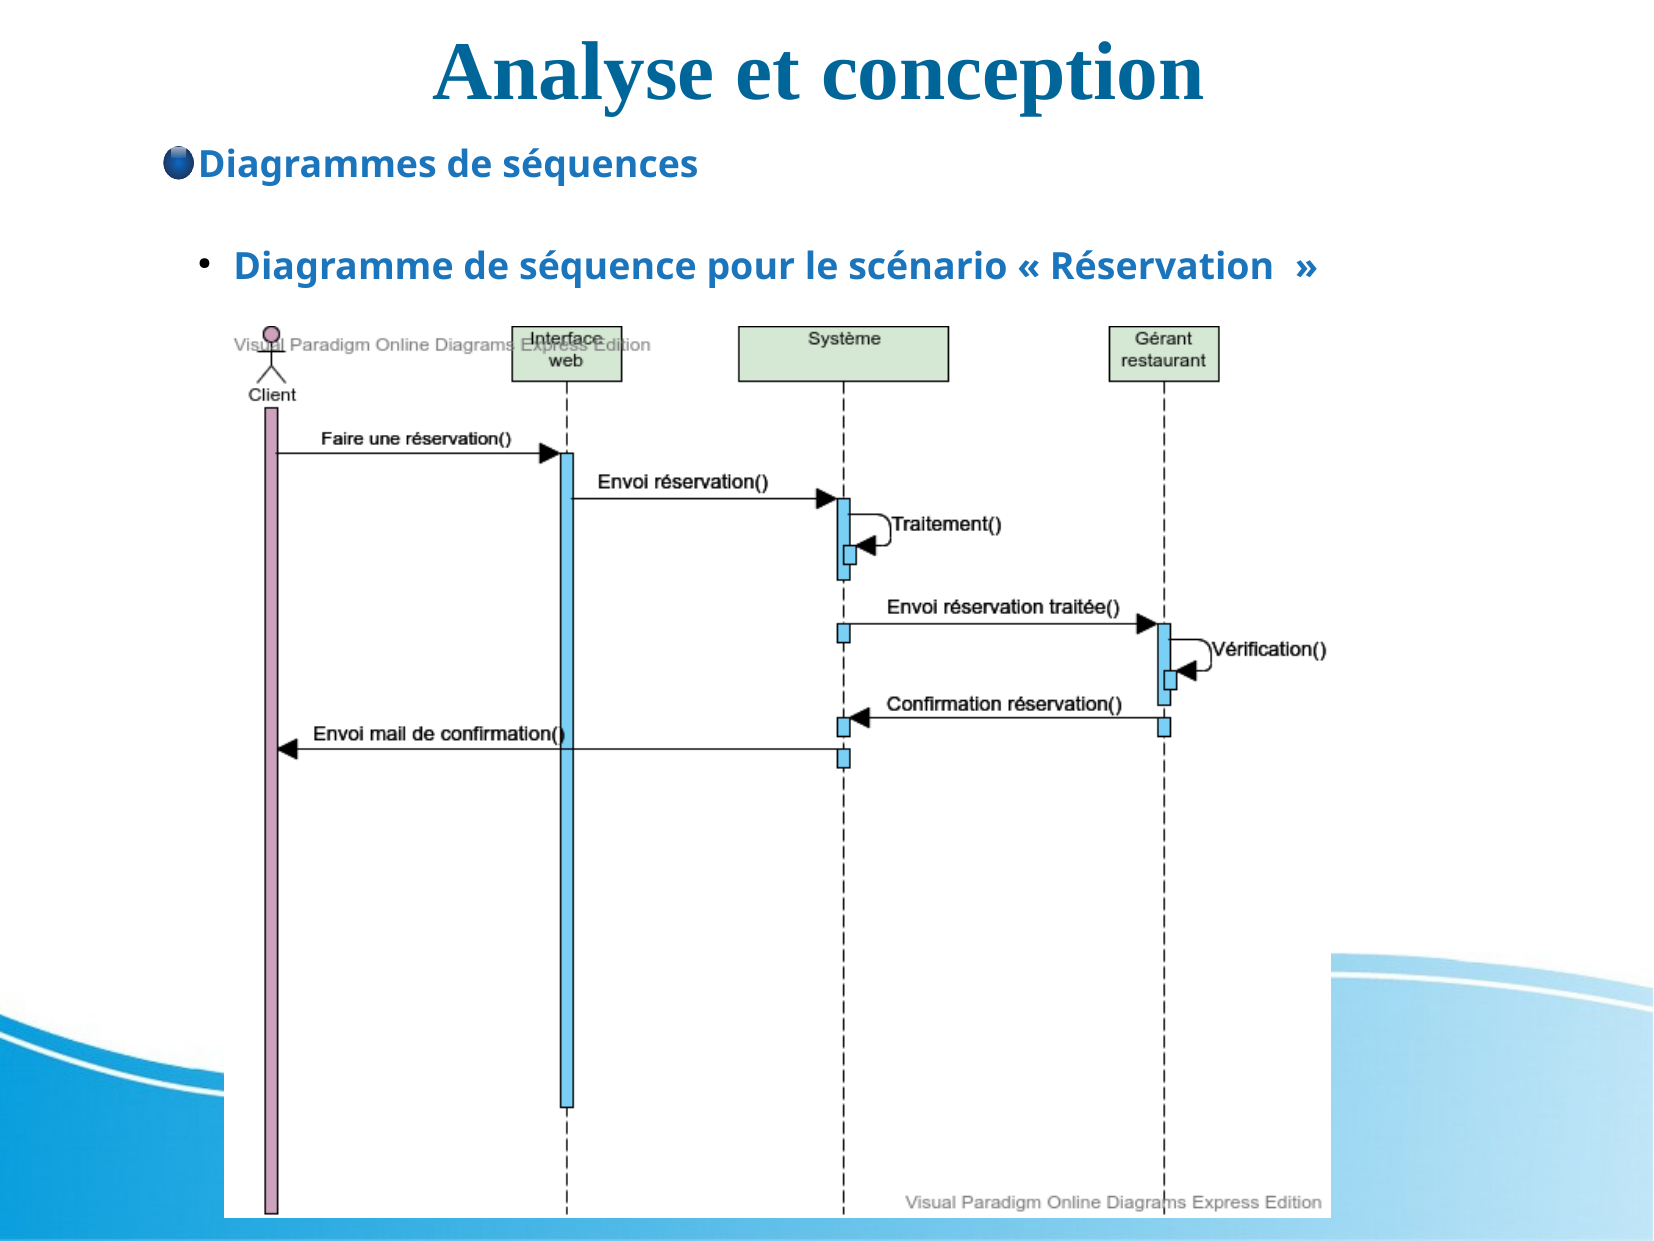

# Analyse et conception
Diagrammes de séquences
Diagramme de séquence pour le scénario « Réservation  »